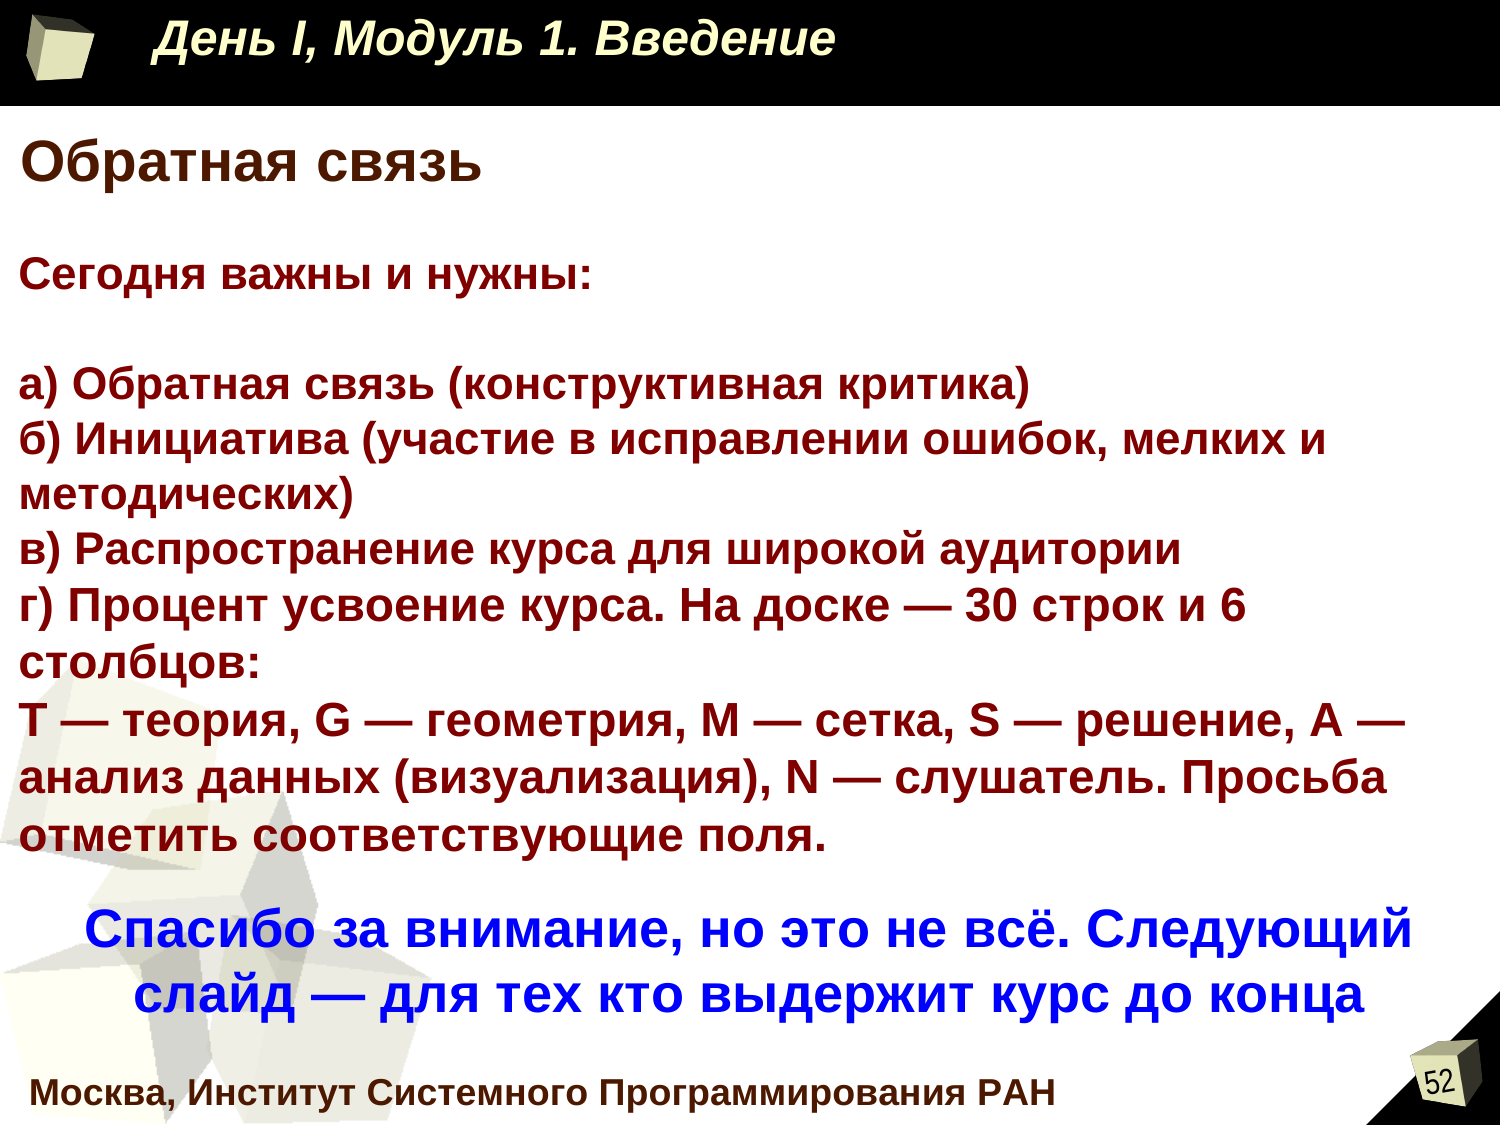

#
Обратная связь
Сегодня важны и нужны:
а) Обратная связь (конструктивная критика)
б) Инициатива (участие в исправлении ошибок, мелких и методических)
в) Распространение курса для широкой аудитории
г) Процент усвоение курса. На доске — 30 строк и 6 столбцов:
T — теория, G — геометрия, M — сетка, S — решение, A — анализ данных (визуализация), N — слушатель. Просьба отметить соответствующие поля.
Спасибо за внимание, но это не всё. Следующий слайд — для тех кто выдержит курс до конца